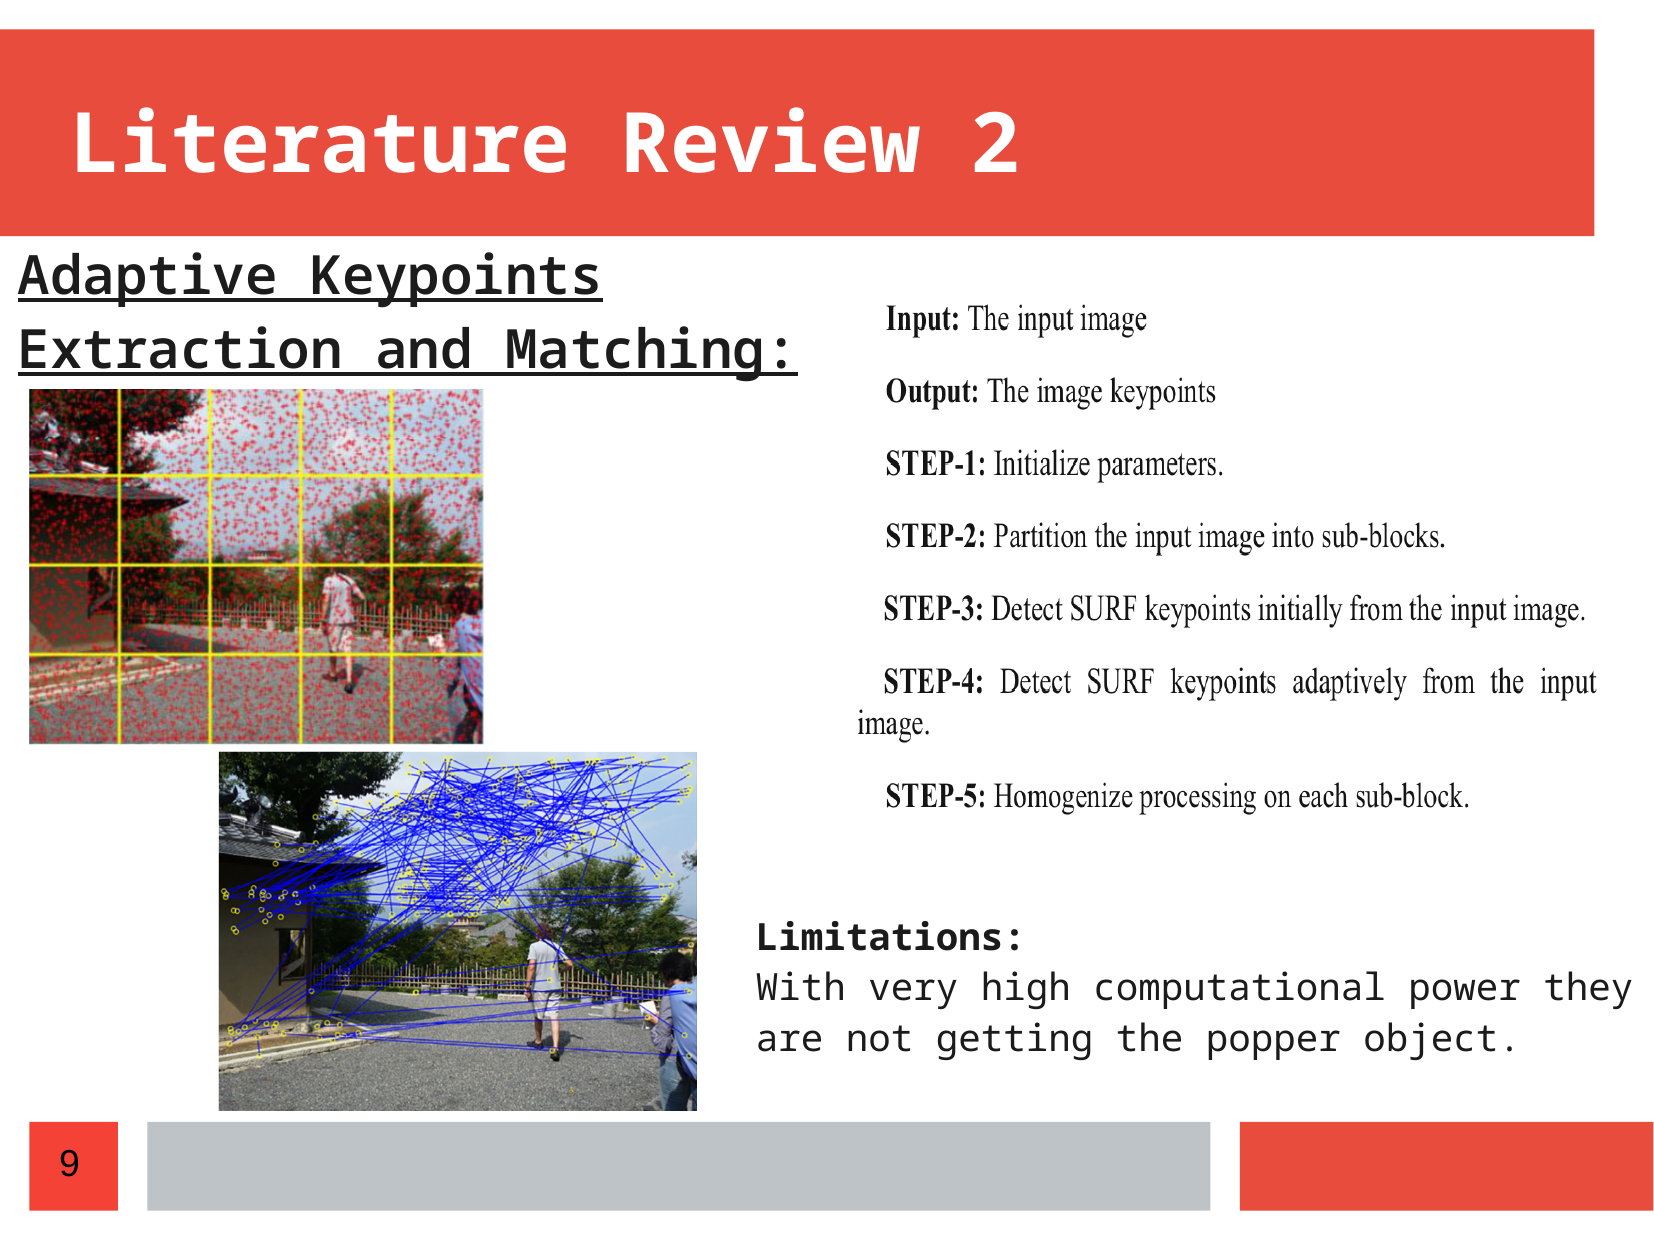

Literature Review 2
# Adaptive Keypoints Extraction and Matching:
Limitations:
With very high computational power they are not getting the popper object.